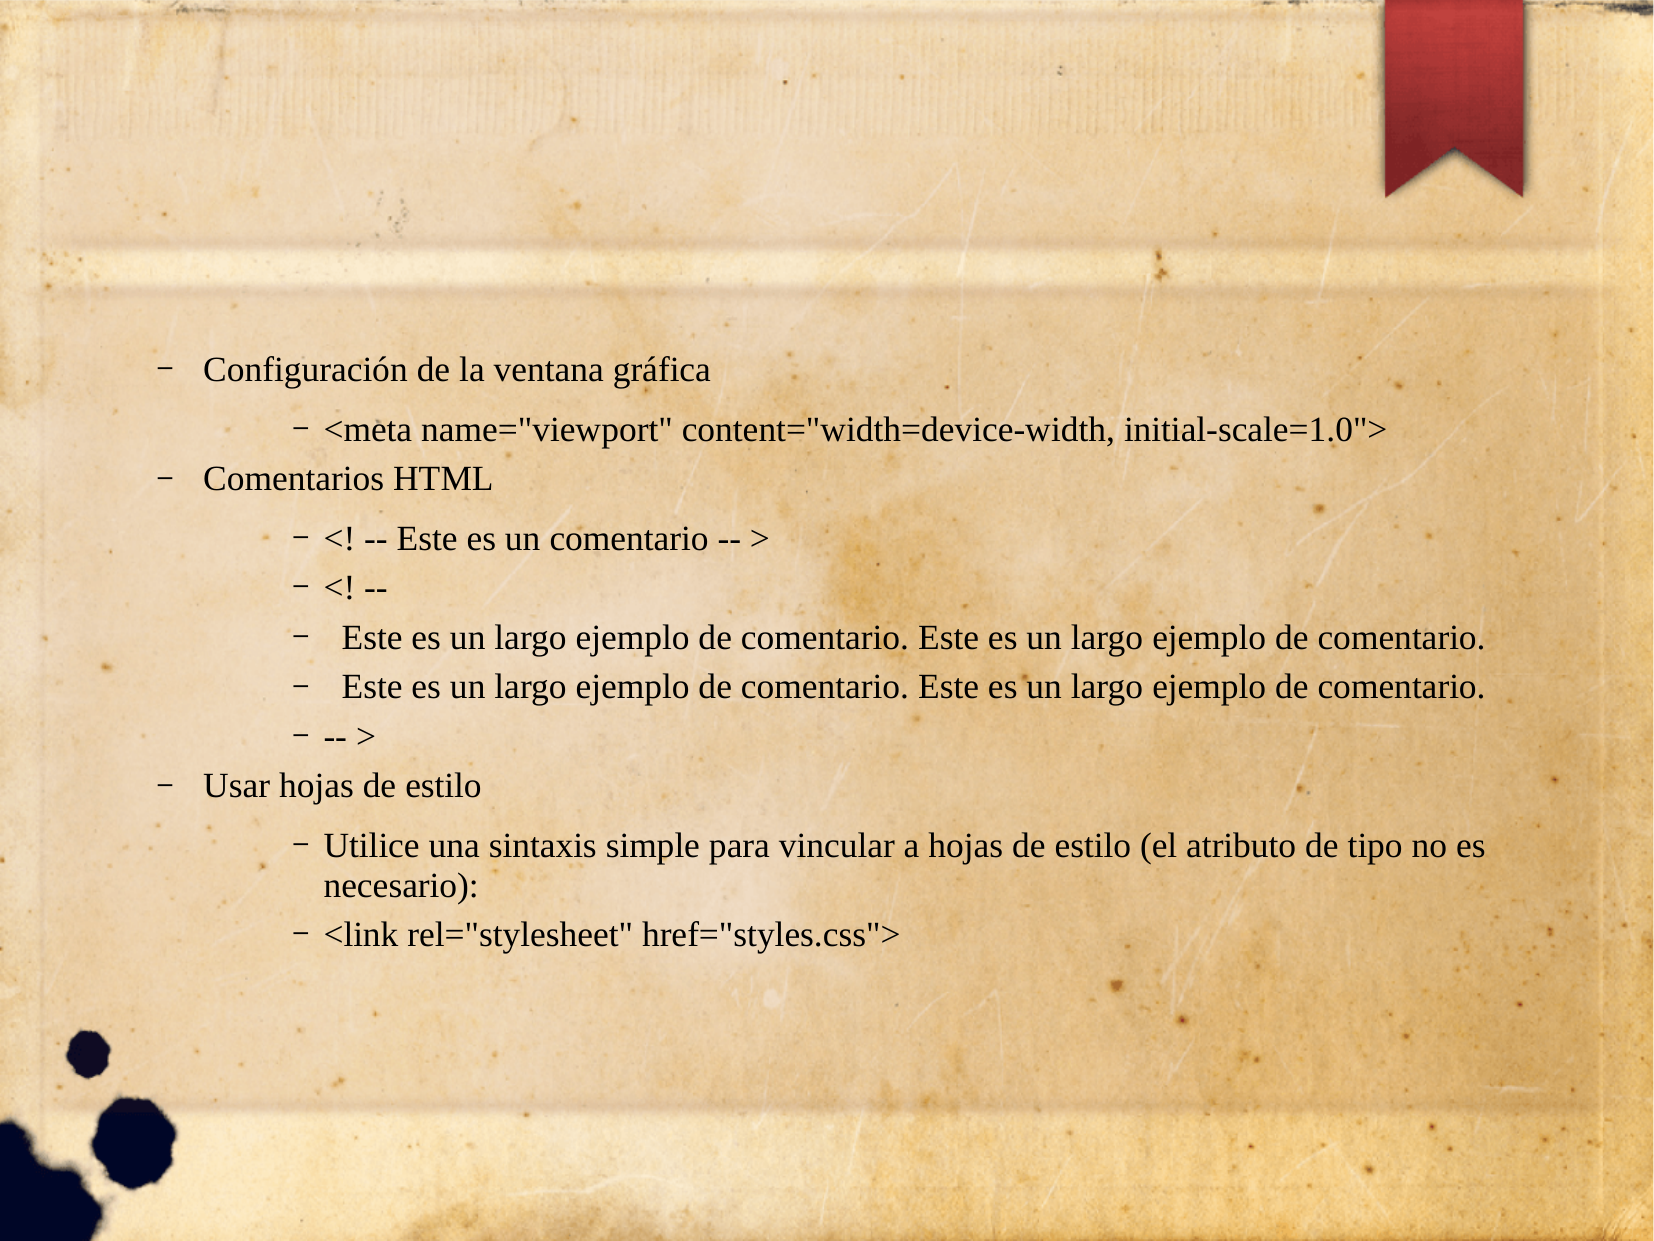

#
Configuración de la ventana gráfica
<meta name="viewport" content="width=device-width, initial-scale=1.0">
Comentarios HTML
<! -- Este es un comentario -- >
<! --
 Este es un largo ejemplo de comentario. Este es un largo ejemplo de comentario.
 Este es un largo ejemplo de comentario. Este es un largo ejemplo de comentario.
-- >
Usar hojas de estilo
Utilice una sintaxis simple para vincular a hojas de estilo (el atributo de tipo no es necesario):
<link rel="stylesheet" href="styles.css">